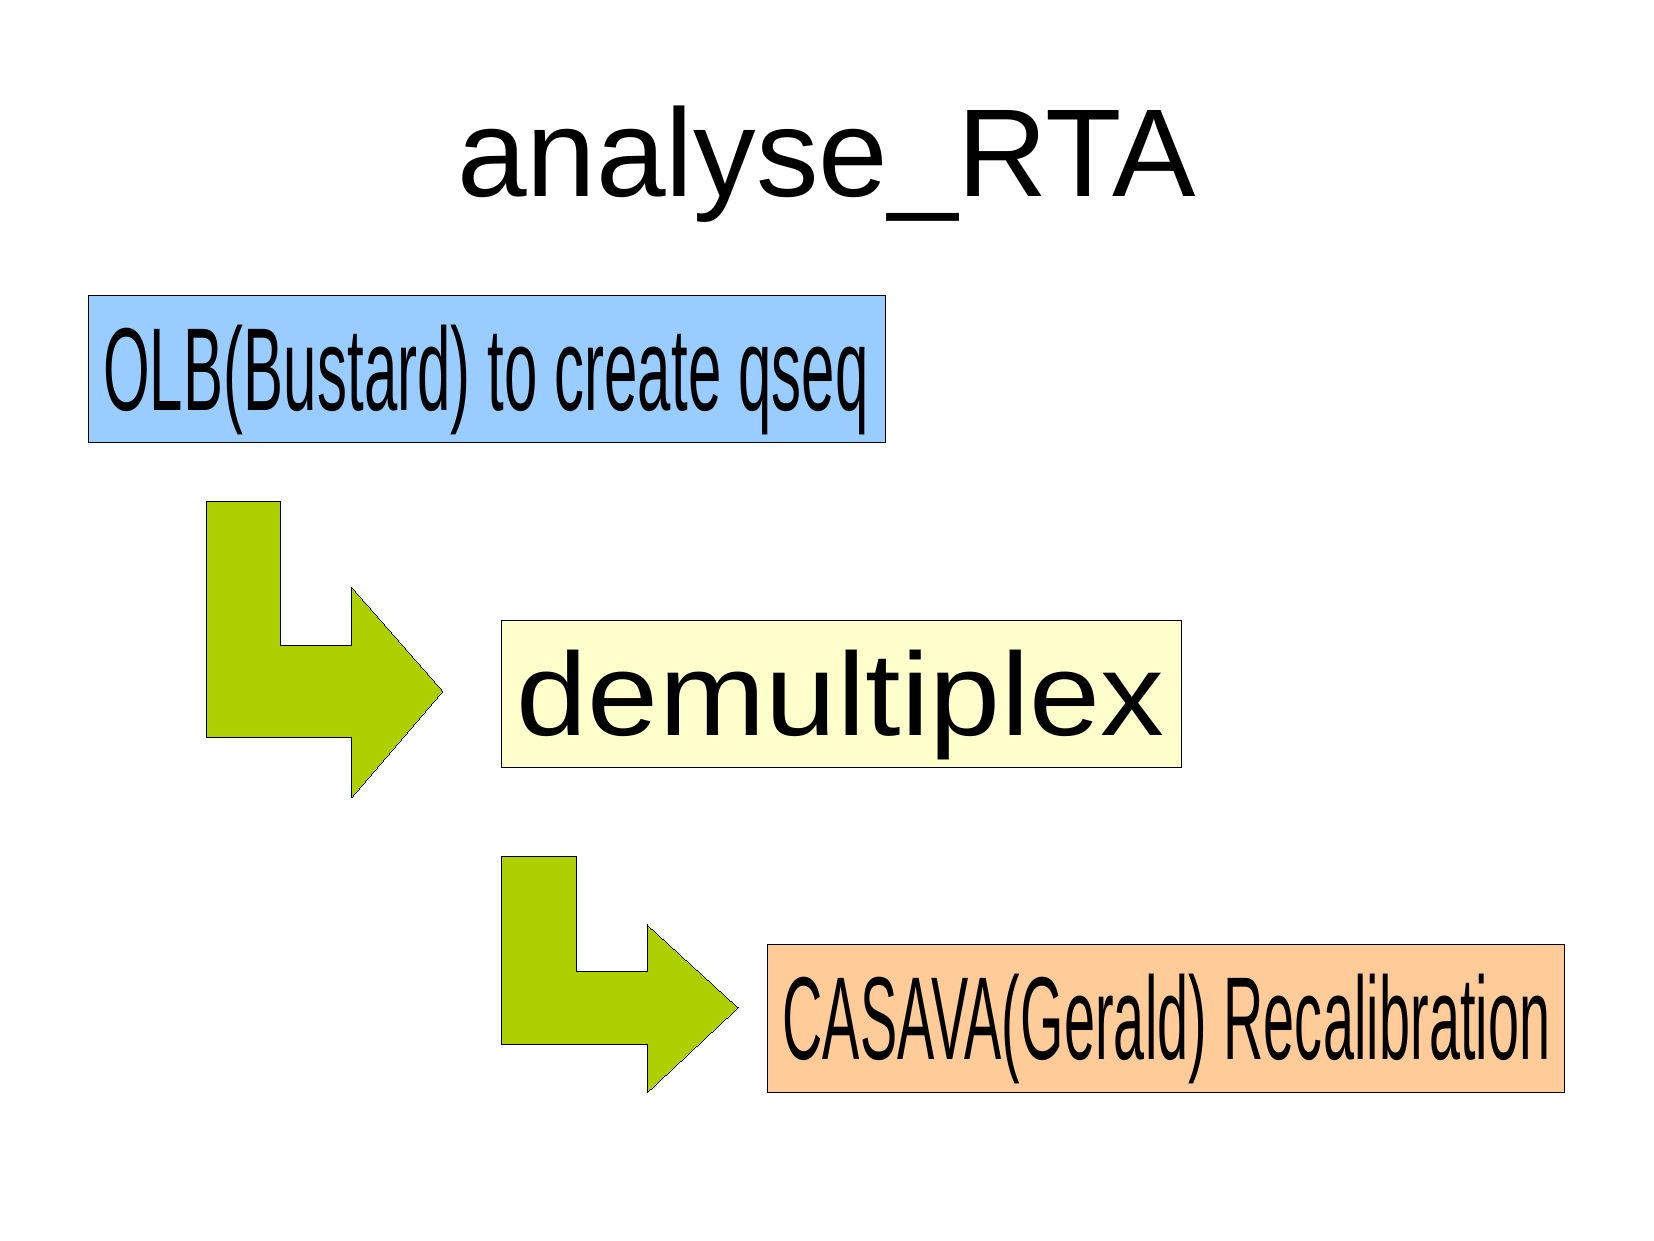

# analyse_RTA
OLB(Bustard) to create qseq
demultiplex
CASAVA(Gerald) Recalibration